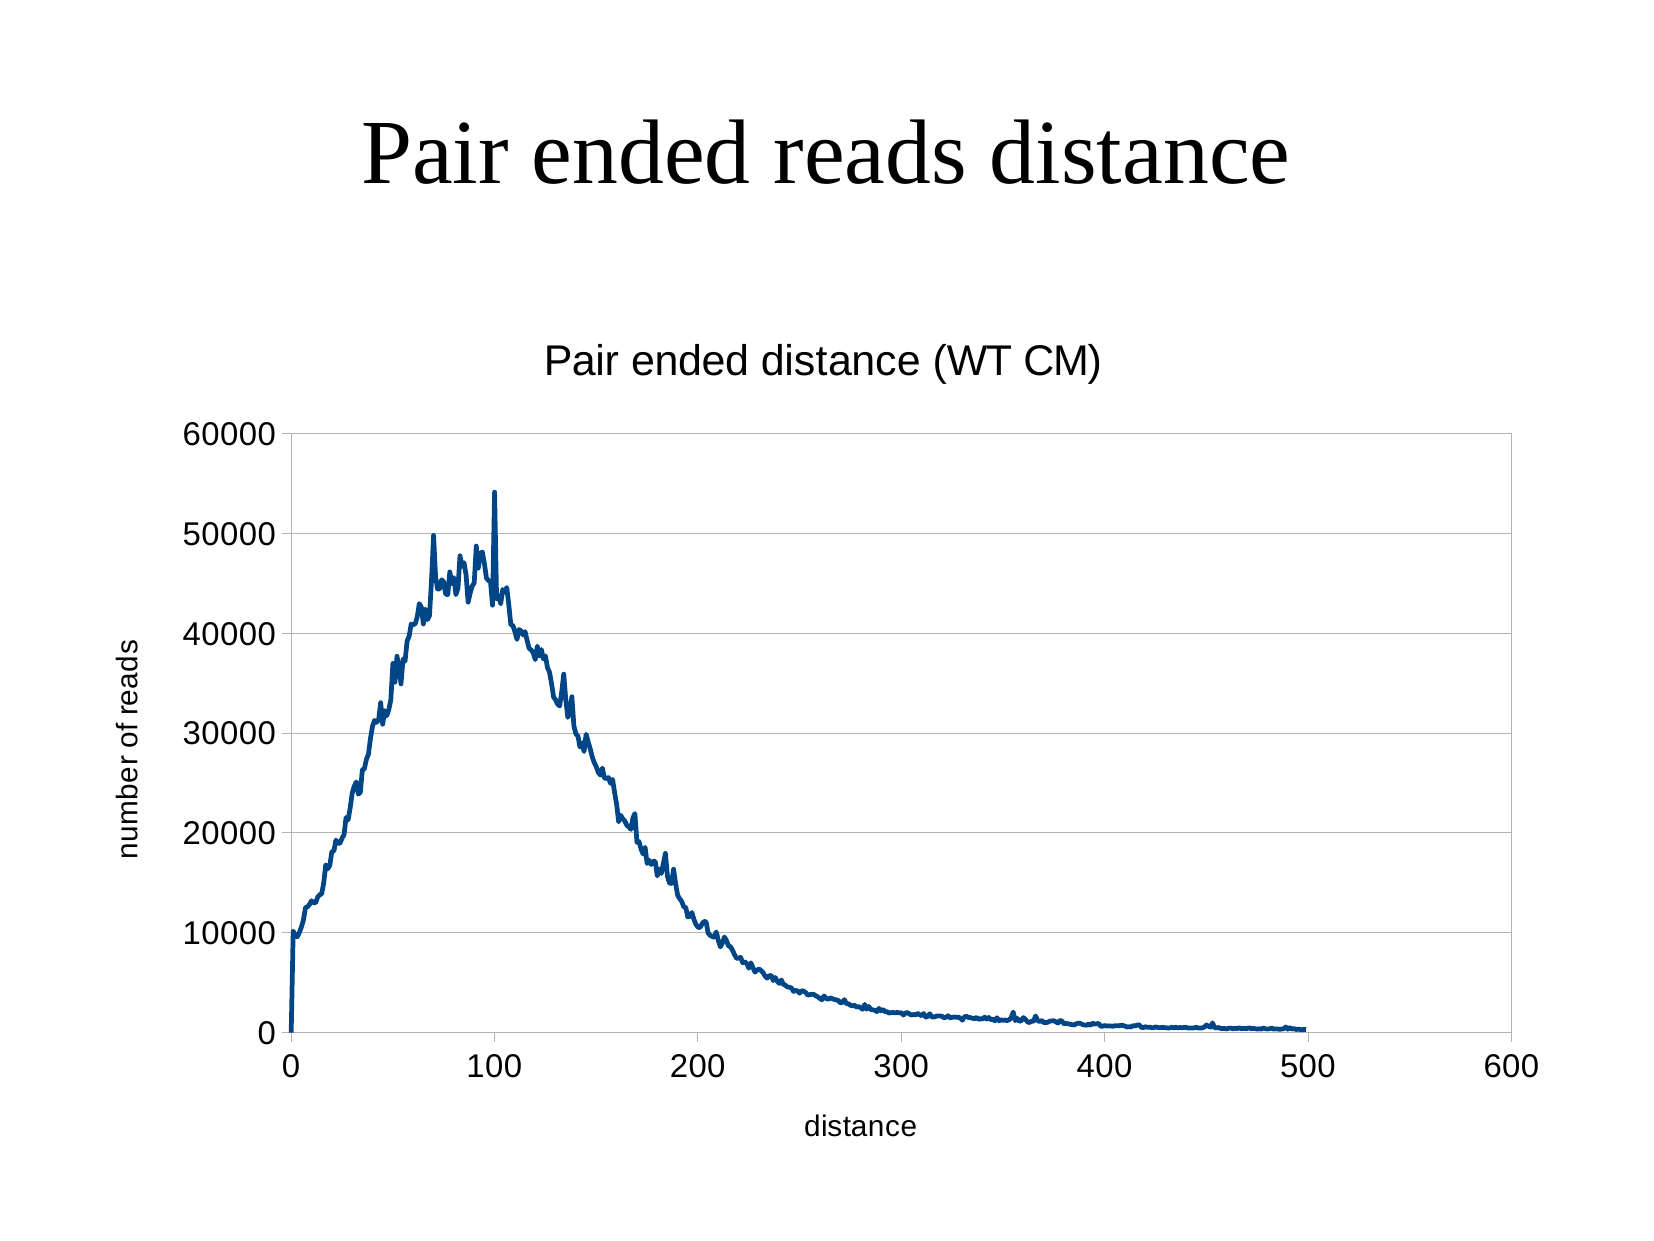

# Pair ended reads distance
### Chart: Pair ended distance (WT CM)
| Category | |
|---|---|